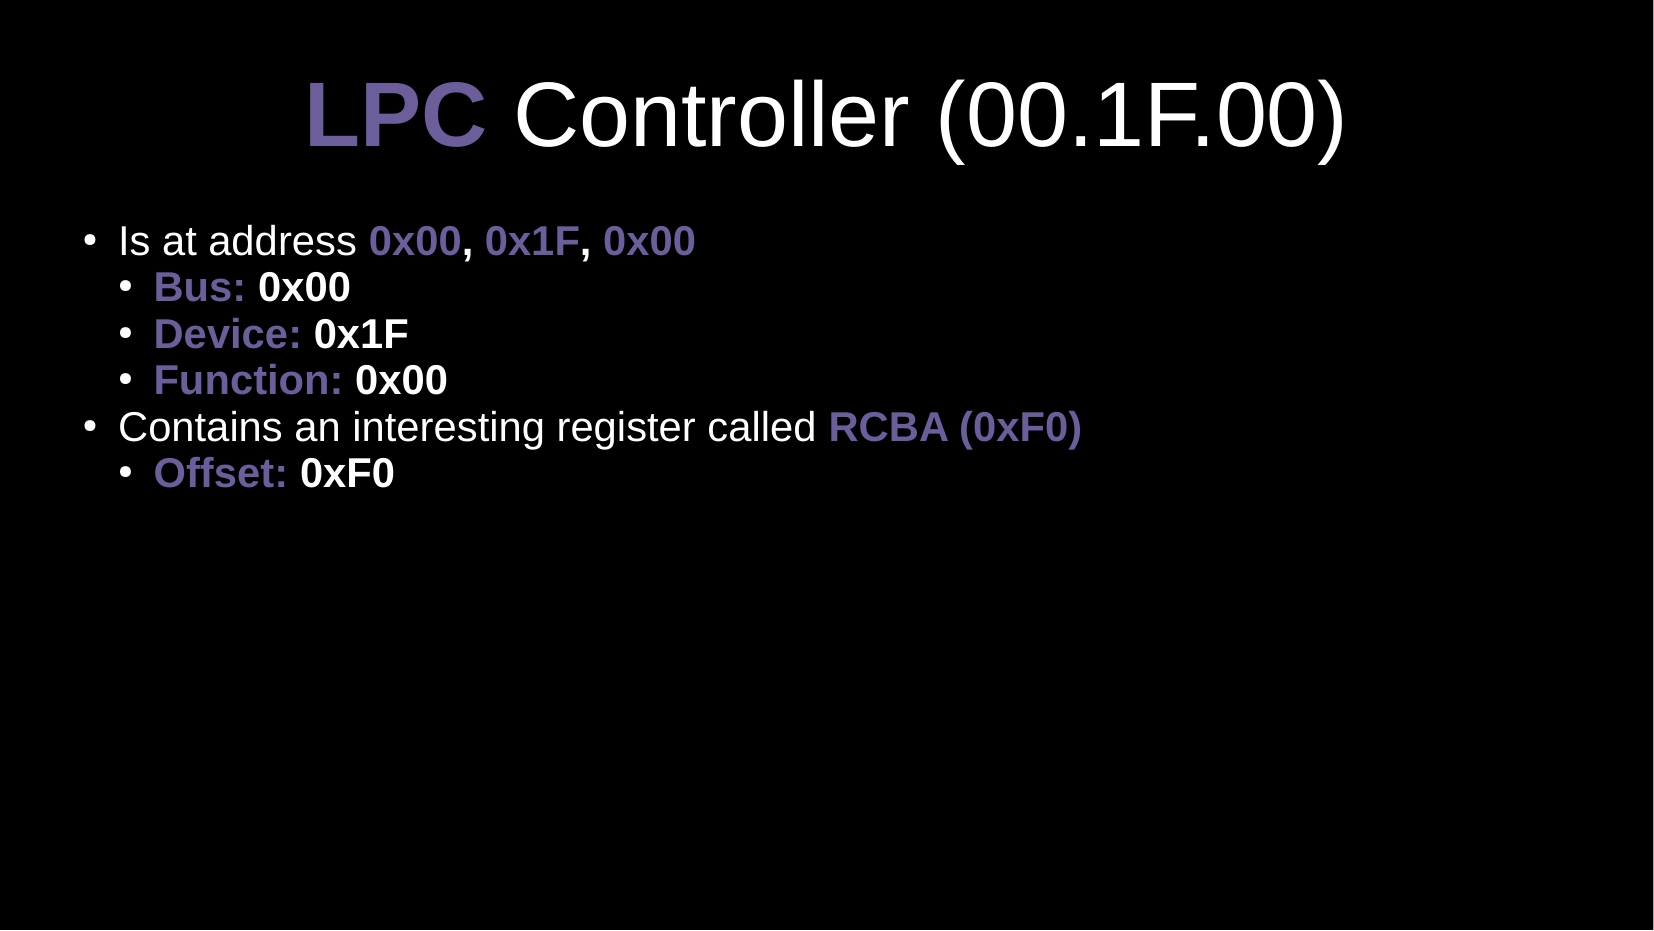

# LPC Controller (00.1F.00)
Is at address 0x00, 0x1F, 0x00
Bus: 0x00
Device: 0x1F
Function: 0x00
Contains an interesting register called RCBA (0xF0)
Offset: 0xF0